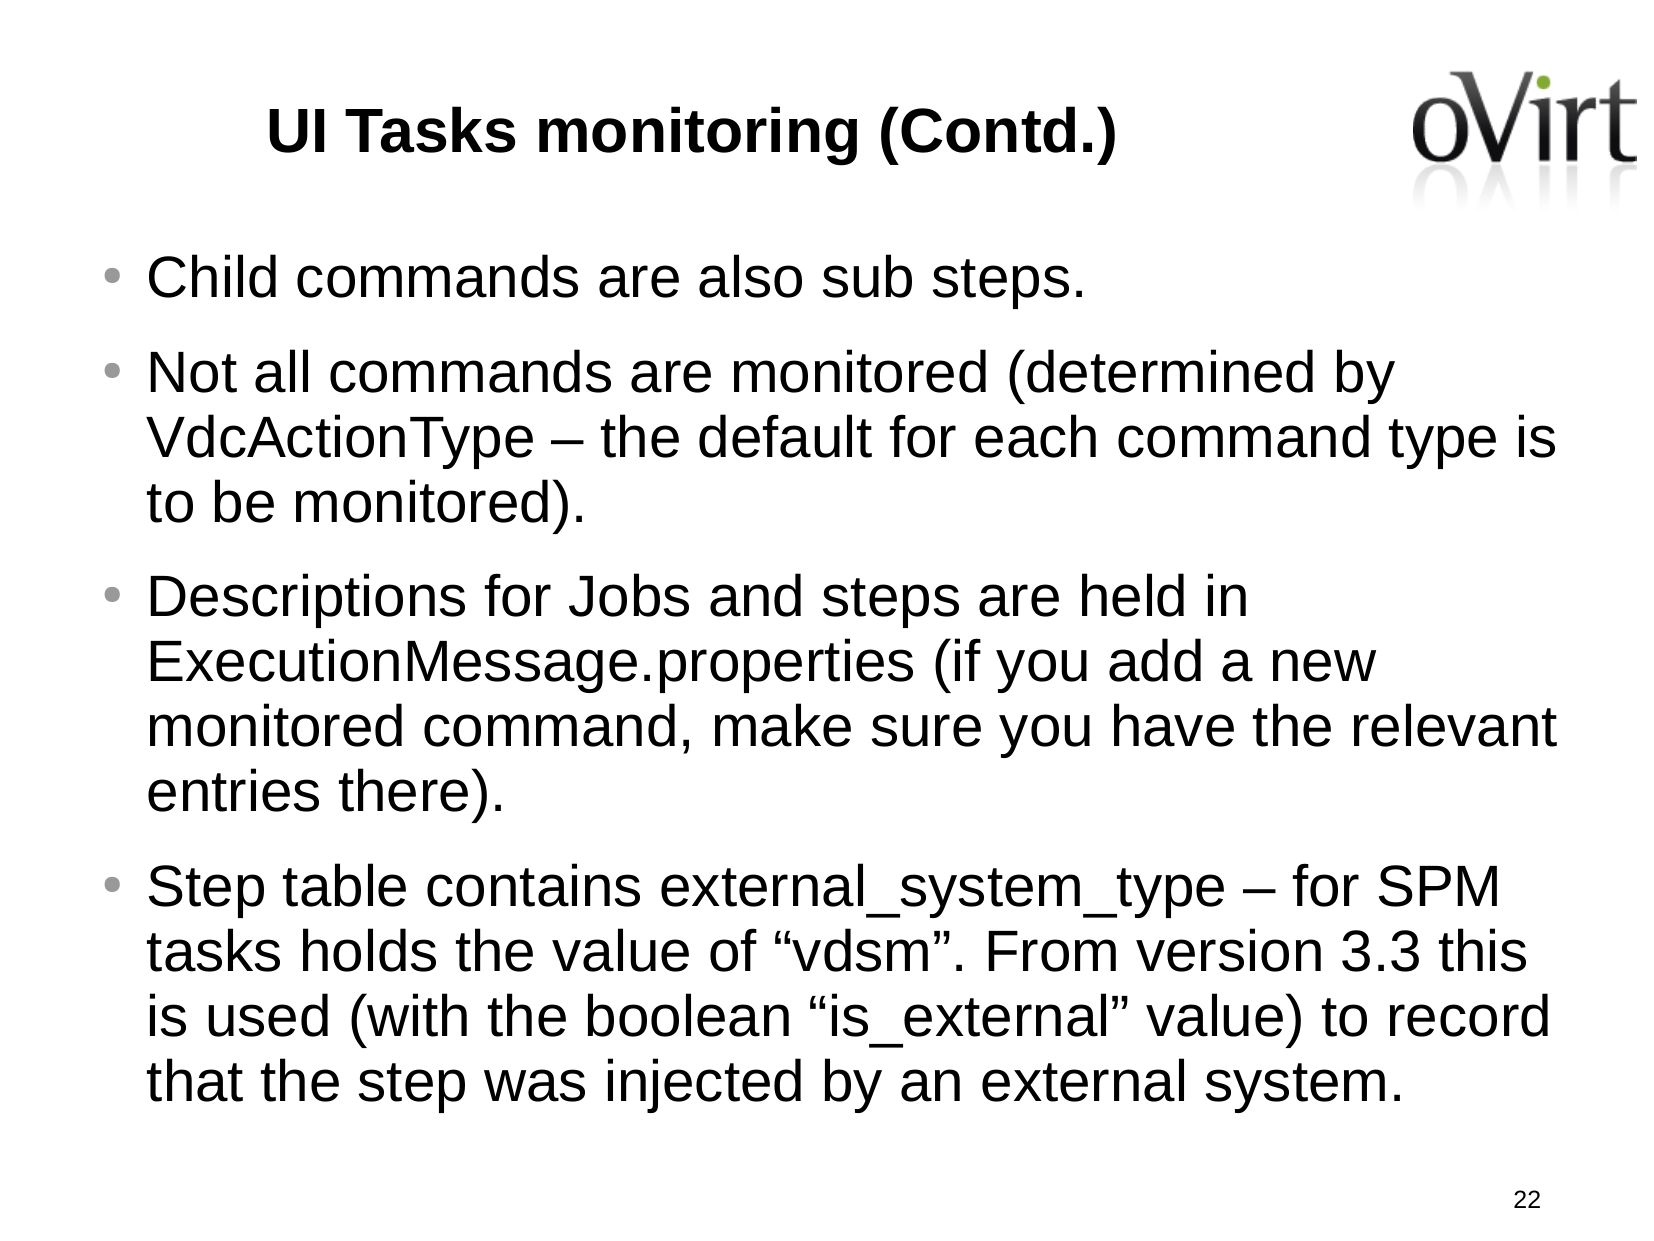

# UI Tasks monitoring (Contd.)
Child commands are also sub steps.
Not all commands are monitored (determined by VdcActionType – the default for each command type is to be monitored).
Descriptions for Jobs and steps are held in ExecutionMessage.properties (if you add a new monitored command, make sure you have the relevant entries there).
Step table contains external_system_type – for SPM tasks holds the value of “vdsm”. From version 3.3 this is used (with the boolean “is_external” value) to record that the step was injected by an external system.